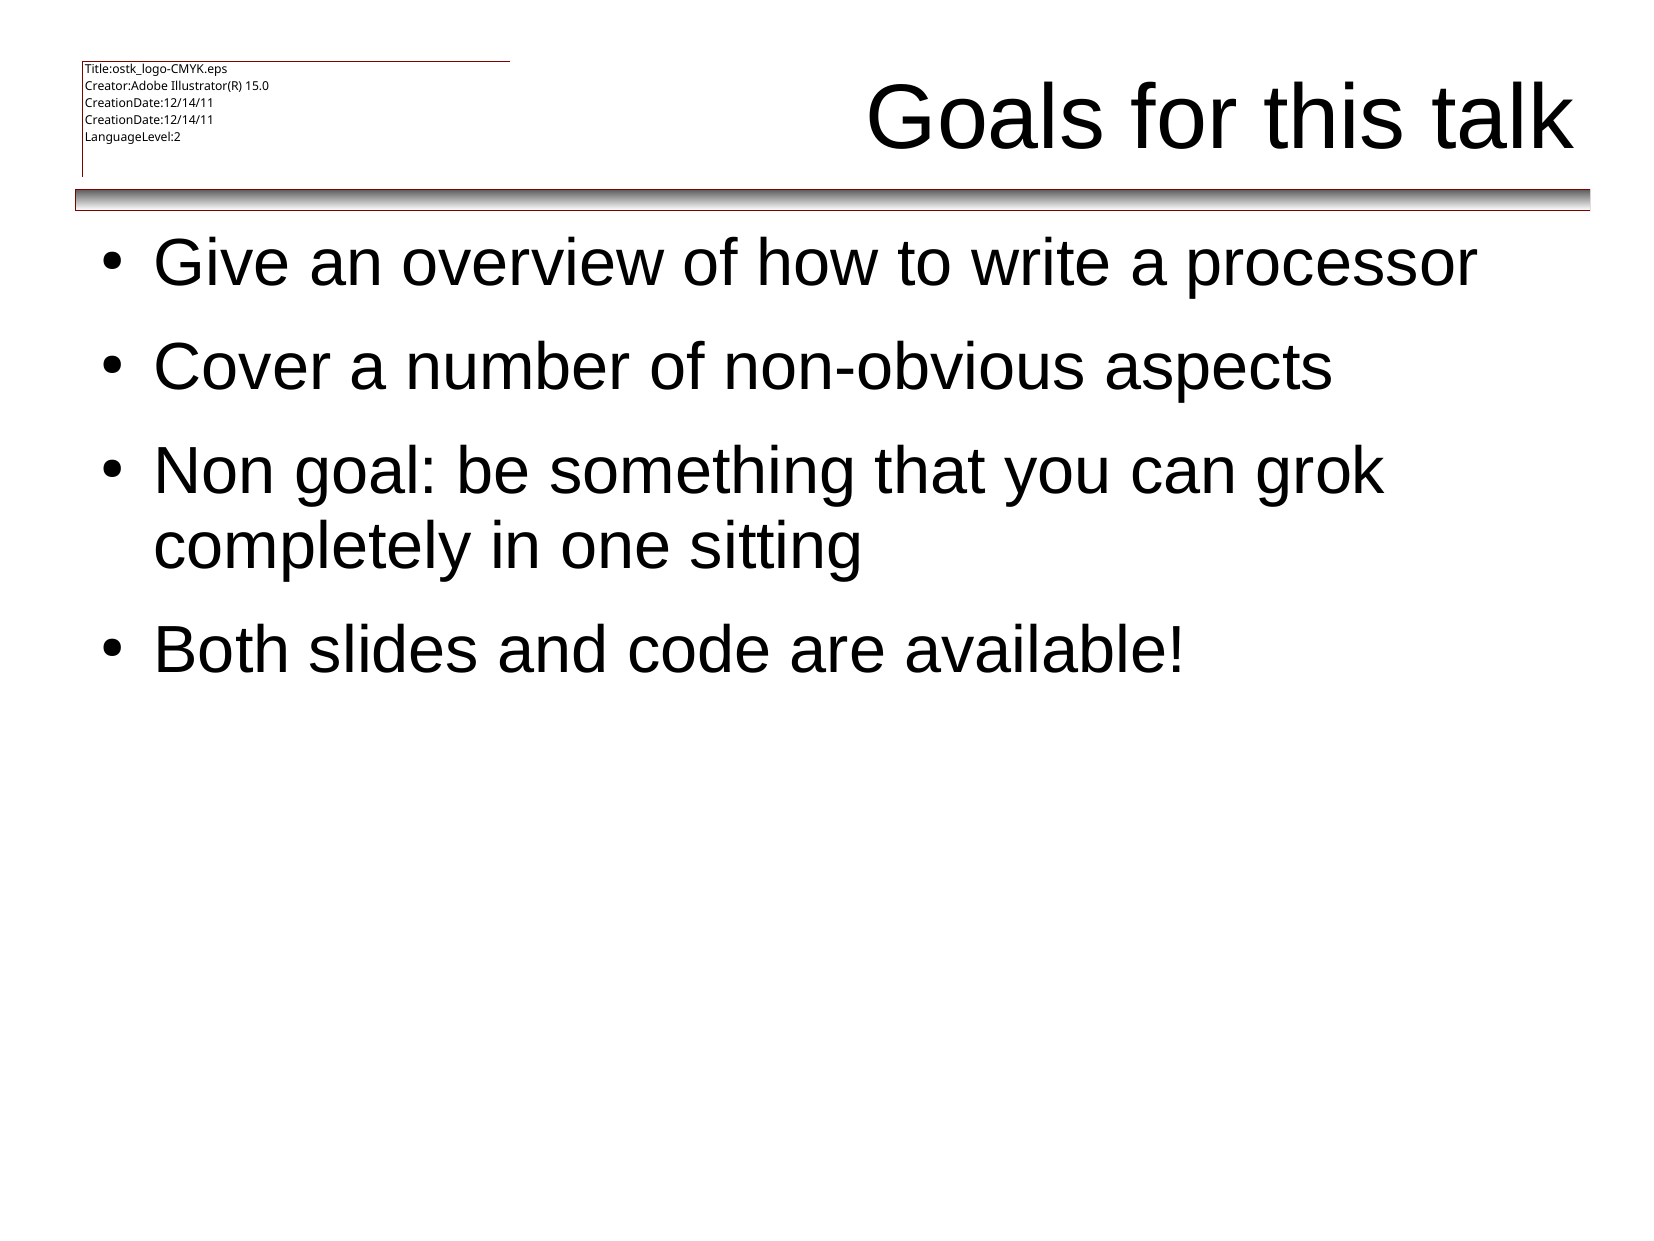

# Goals for this talk
Give an overview of how to write a processor
Cover a number of non-obvious aspects
Non goal: be something that you can grok completely in one sitting
Both slides and code are available!